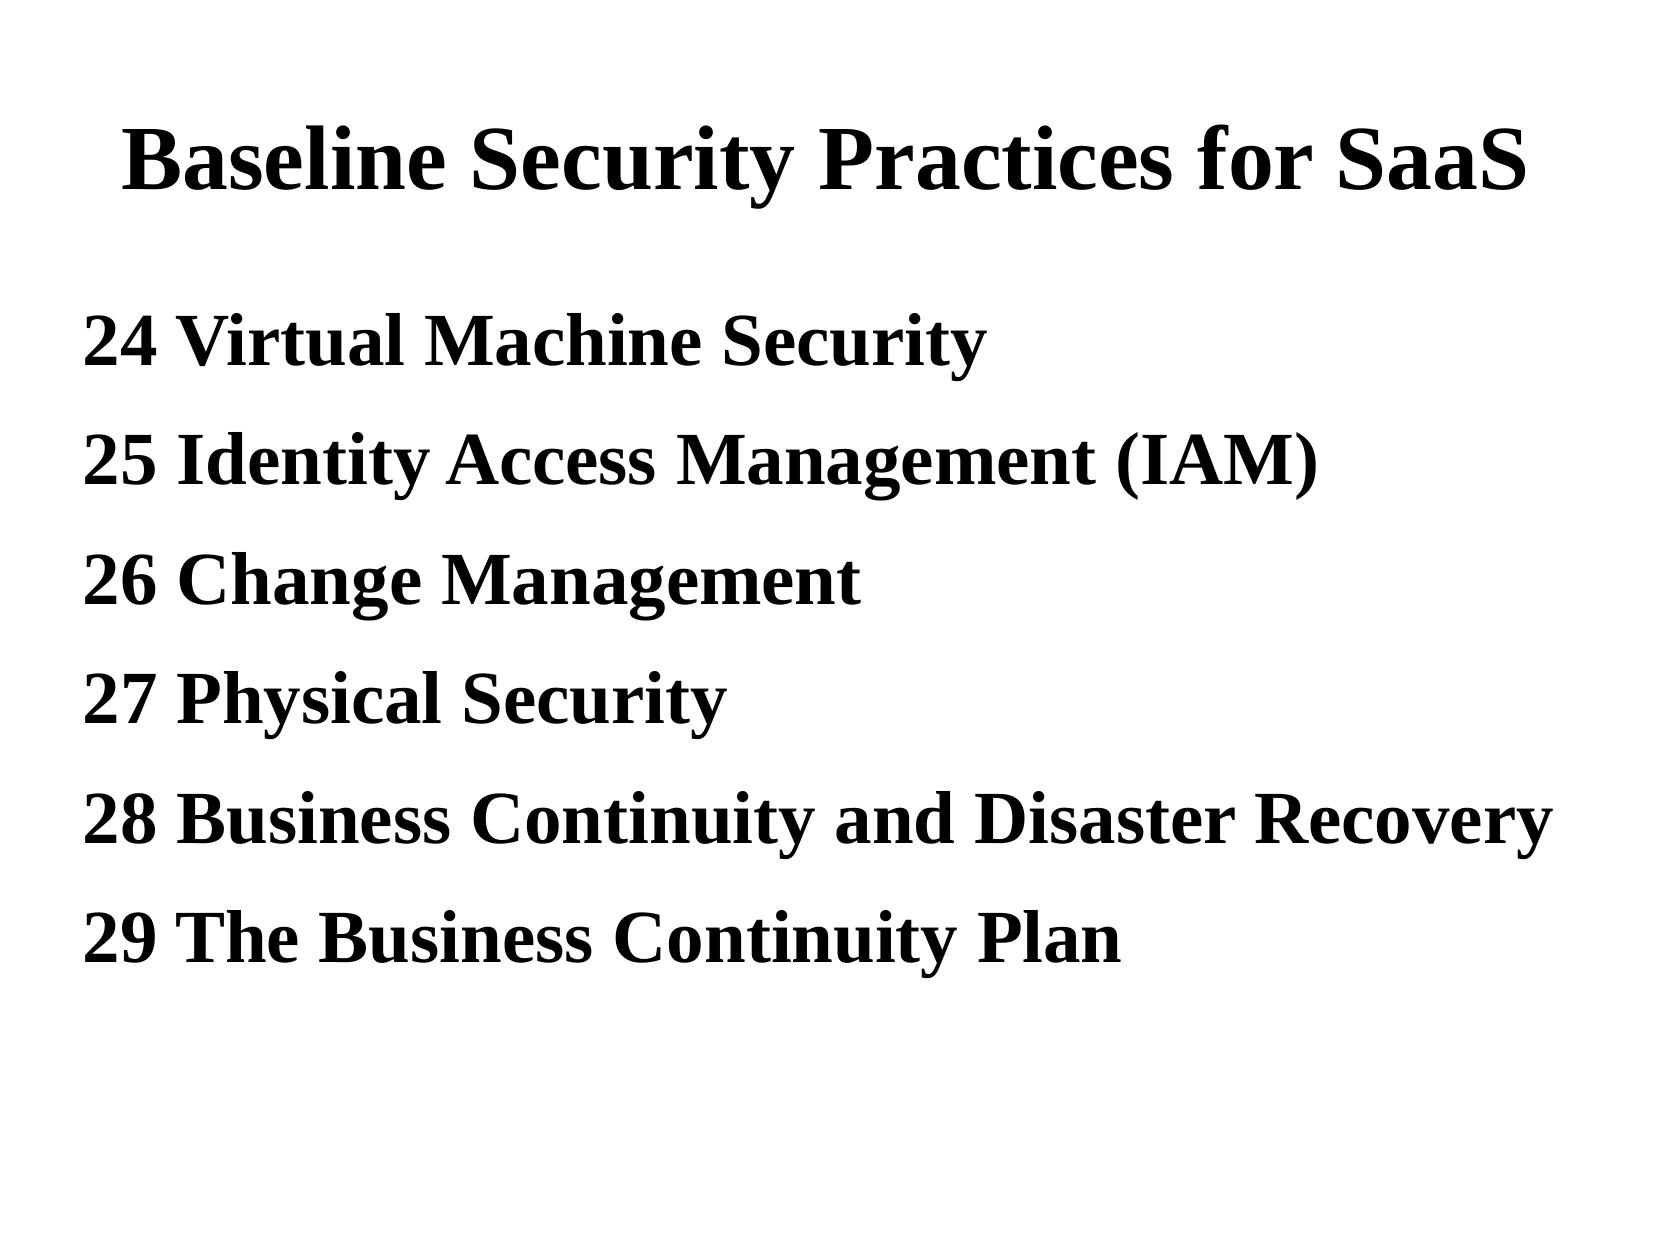

# Baseline Security Practices for SaaS
24 Virtual Machine Security
25 Identity Access Management (IAM)
26 Change Management
27 Physical Security
28 Business Continuity and Disaster Recovery
29 The Business Continuity Plan